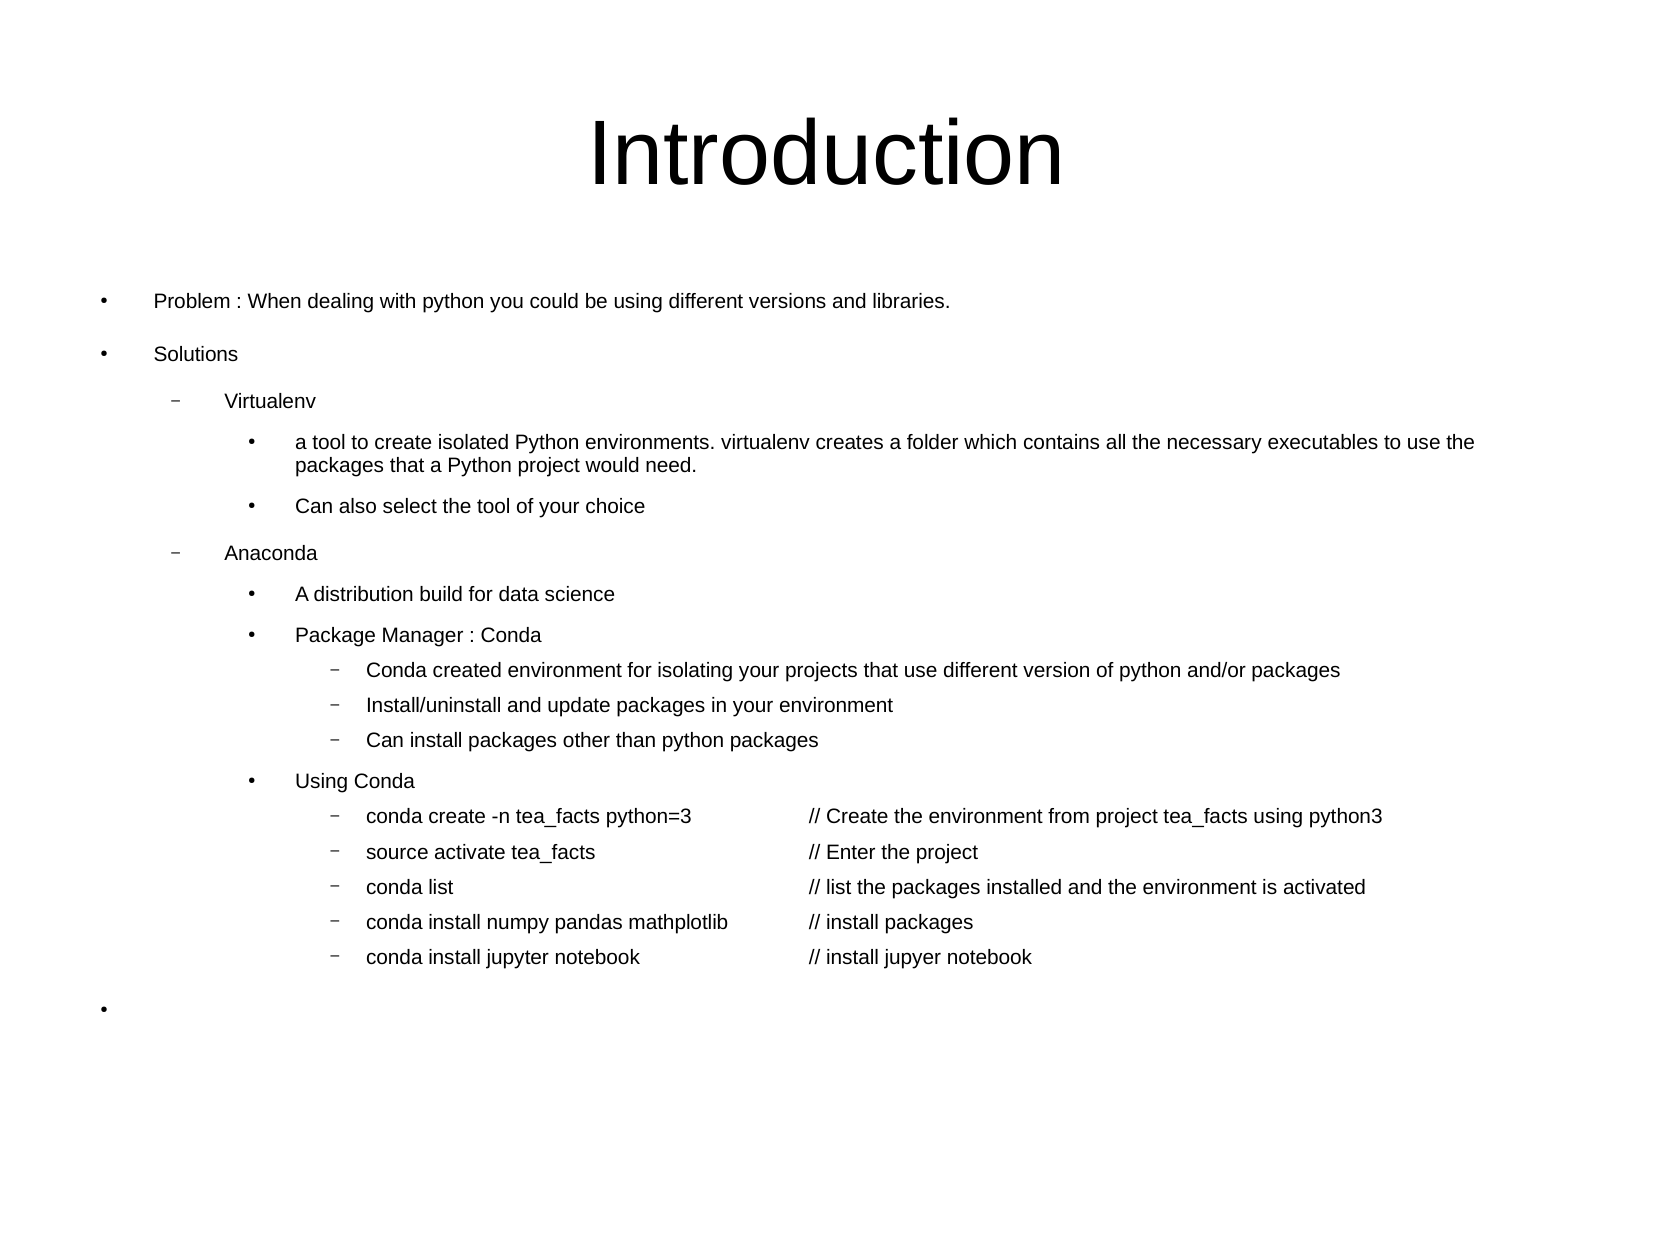

# Introduction
Problem : When dealing with python you could be using different versions and libraries.
Solutions
Virtualenv
a tool to create isolated Python environments. virtualenv creates a folder which contains all the necessary executables to use the 	packages that a Python project would need.
Can also select the tool of your choice
Anaconda
A distribution build for data science
Package Manager : Conda
Conda created environment for isolating your projects that use different version of python and/or packages
Install/uninstall and update packages in your environment
Can install packages other than python packages
Using Conda
conda create -n tea_facts python=3		// Create the environment from project tea_facts using python3
source activate tea_facts			// Enter the project
conda list					// list the packages installed and the environment is activated
conda install numpy pandas mathplotlib		// install packages
conda install jupyter notebook			// install jupyer notebook